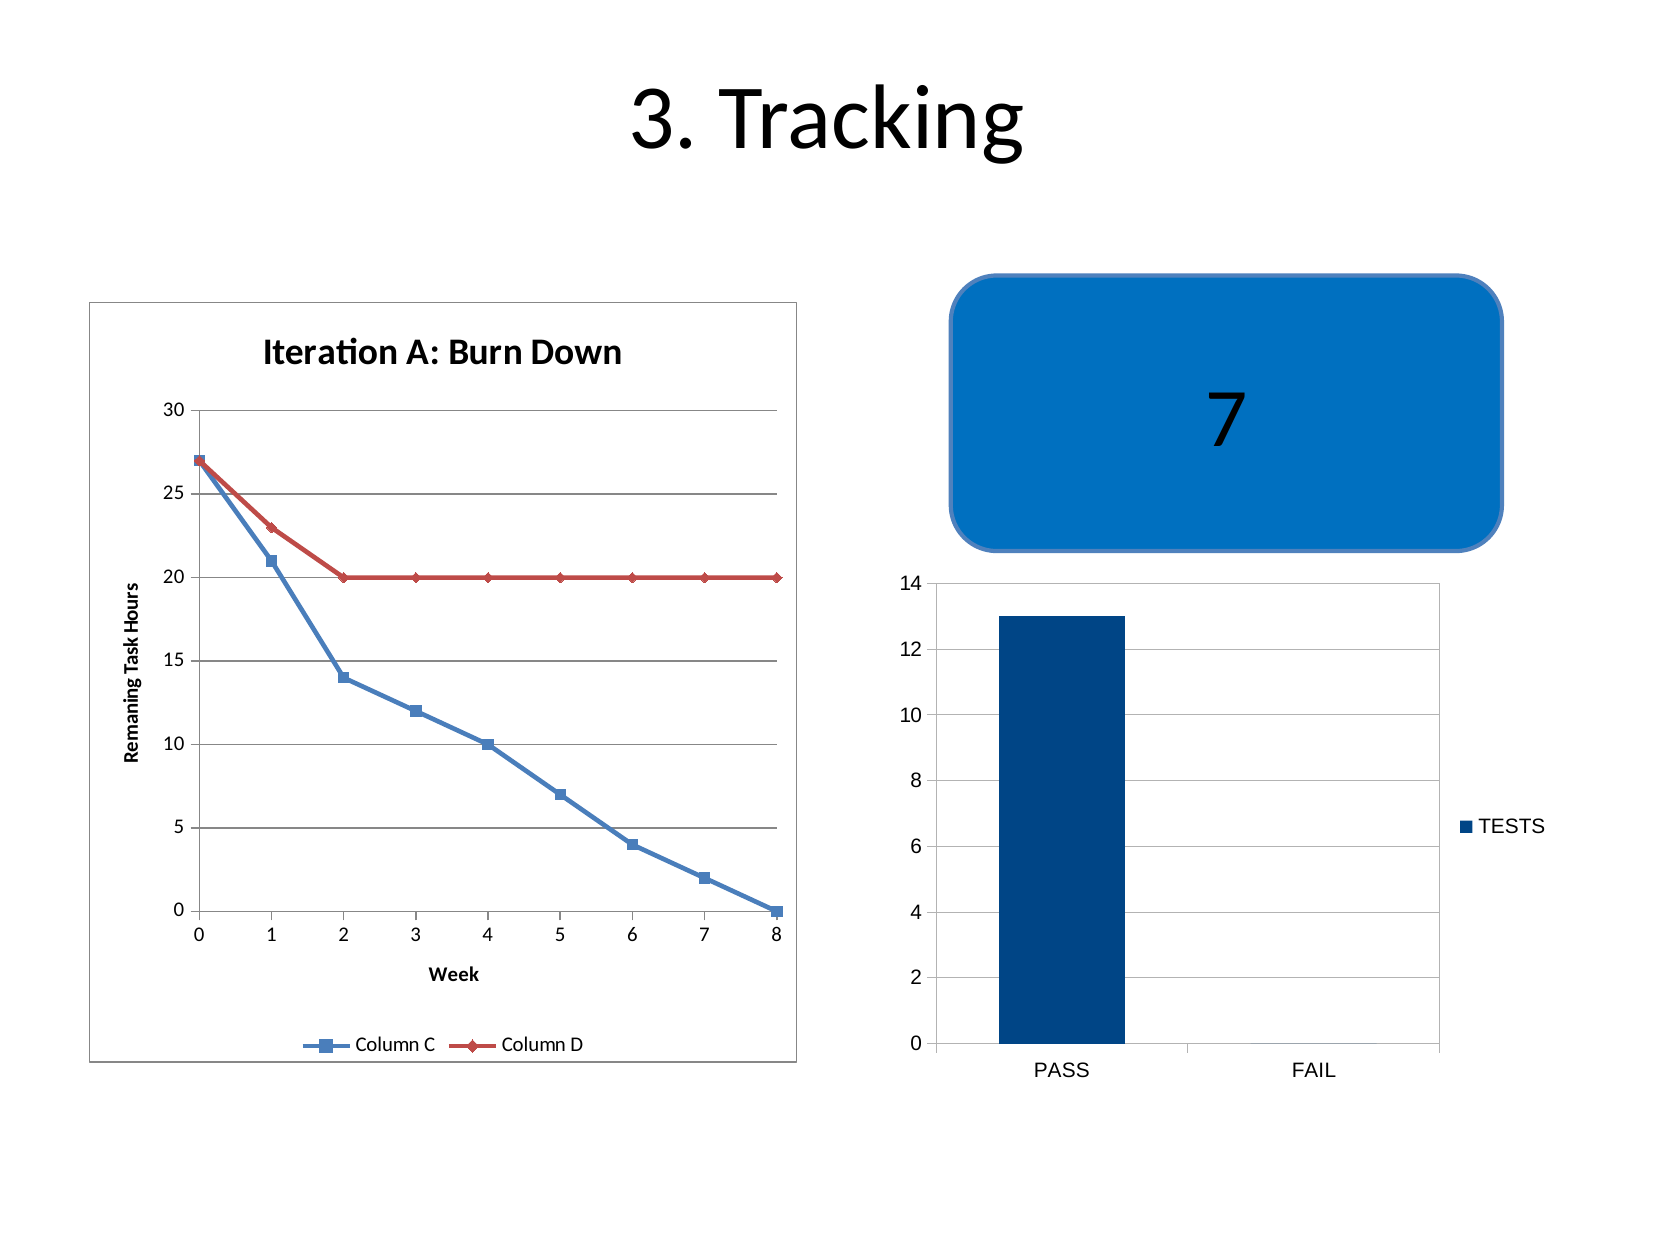

# 3. Tracking
7
### Chart: Iteration A: Burn Down
| Category | Column C | Column D |
|---|---|---|
| 0 | 27.0 | 27.0 |
| 1 | 21.0 | 23.0 |
| 2 | 14.0 | 20.0 |
| 3 | 12.0 | 20.0 |
| 4 | 10.0 | 20.0 |
| 5 | 7.0 | 20.0 |
| 6 | 4.0 | 20.0 |
| 7 | 2.0 | 20.0 |
| 8 | 0.0 | 20.0 |
### Chart
| Category | TESTS |
|---|---|
| PASS | 13.0 |
| FAIL | 0.0 |